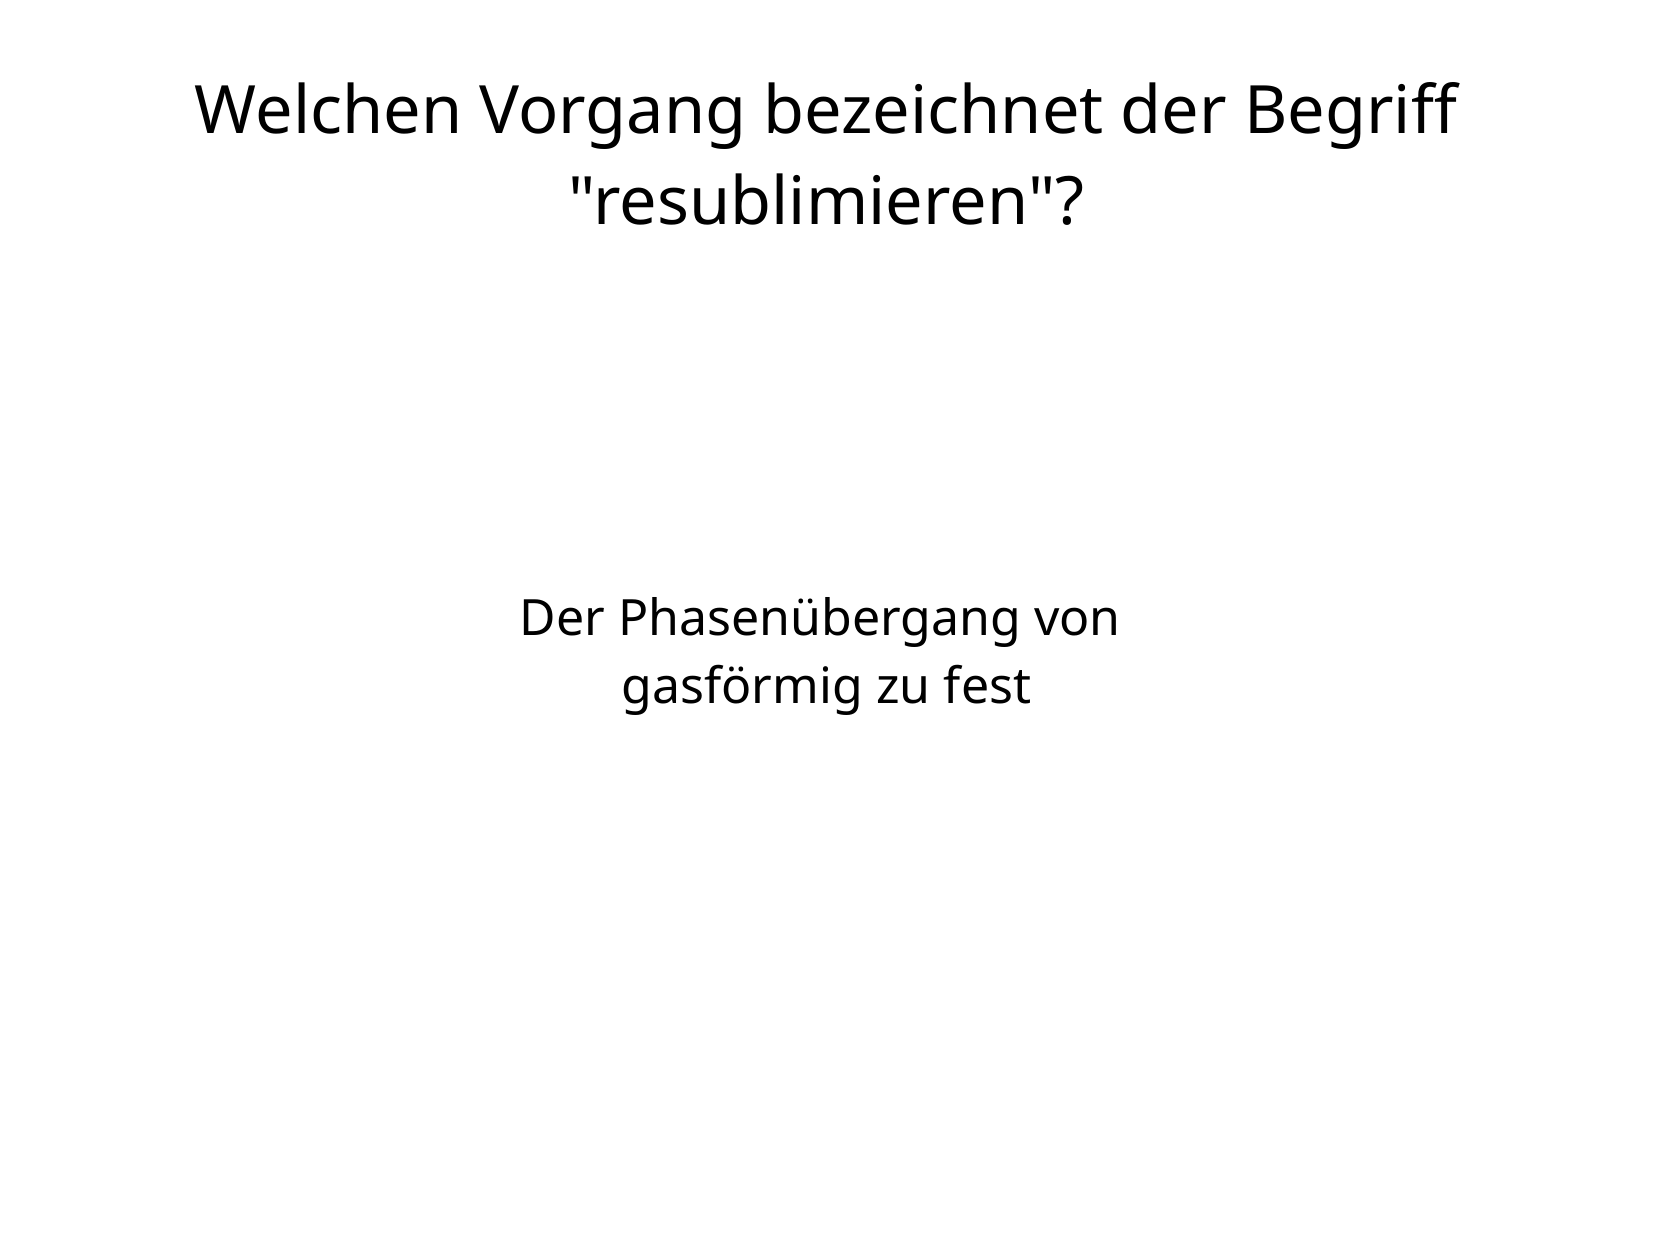

# Welchen Vorgang bezeichnet der Begriff "resublimieren"?
Der Phasenübergang von
gasförmig zu fest